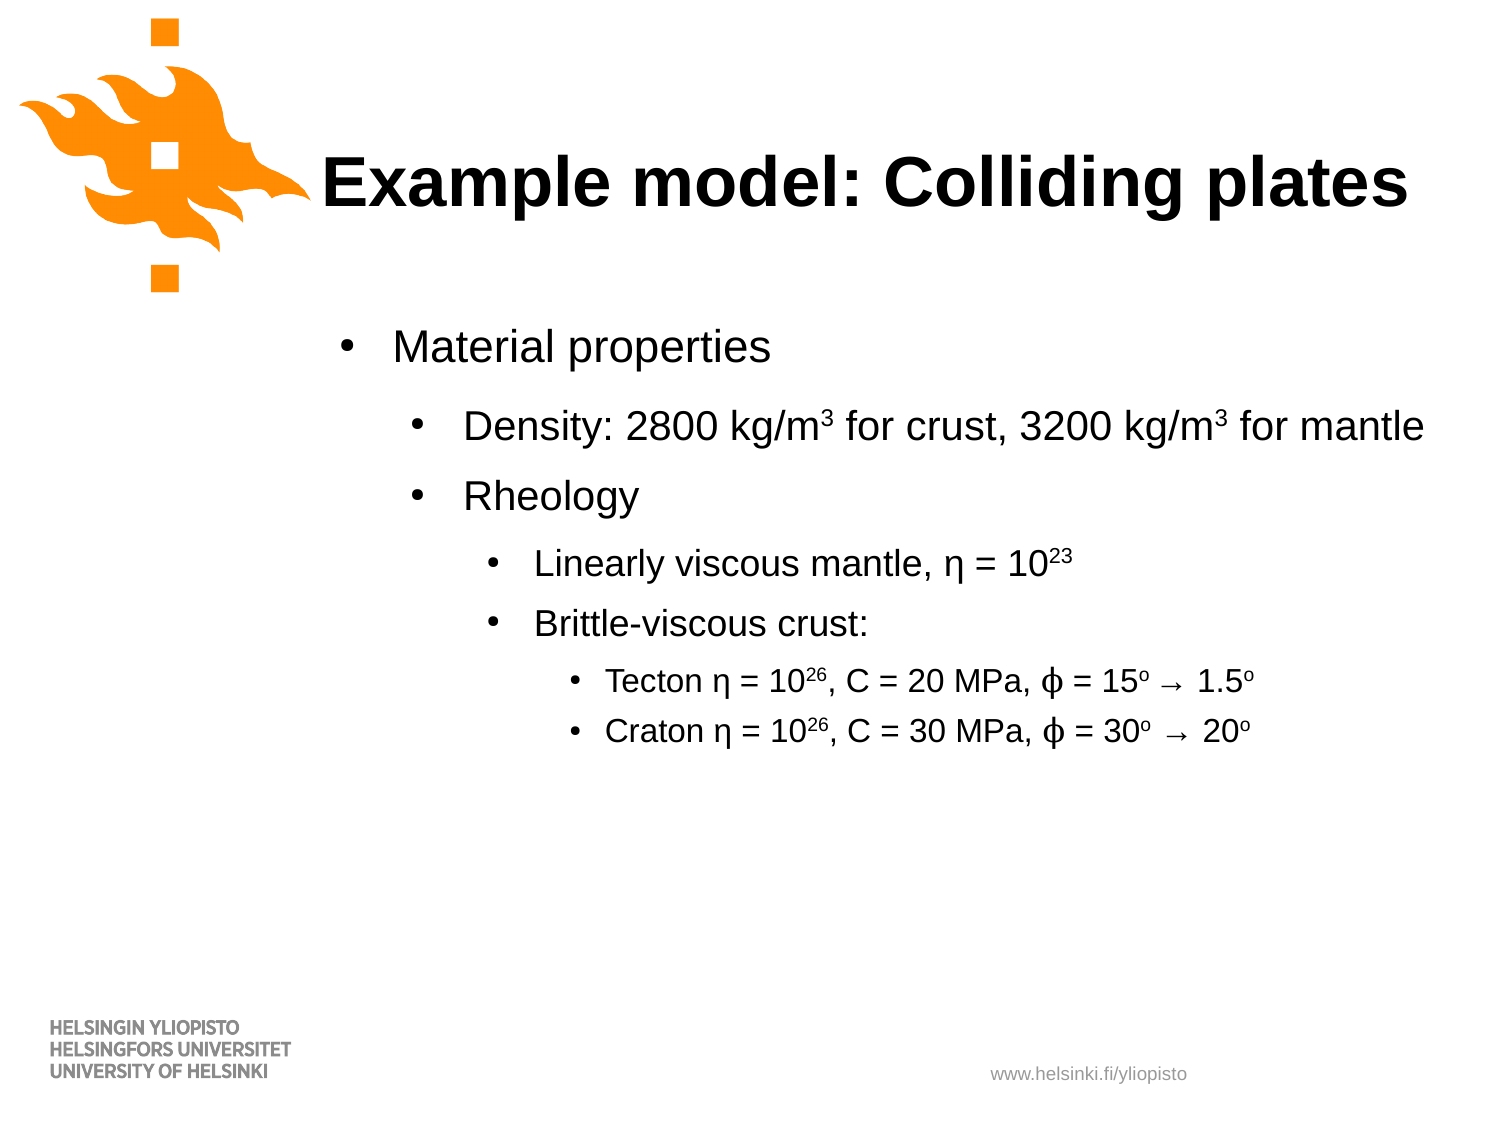

# Example model: Colliding plates
Material properties
Density: 2800 kg/m3 for crust, 3200 kg/m3 for mantle
Rheology
Linearly viscous mantle, η = 1023
Brittle-viscous crust:
Tecton η = 1026, C = 20 MPa, ϕ = 15o → 1.5o
Craton η = 1026, C = 30 MPa, ϕ = 30o → 20o